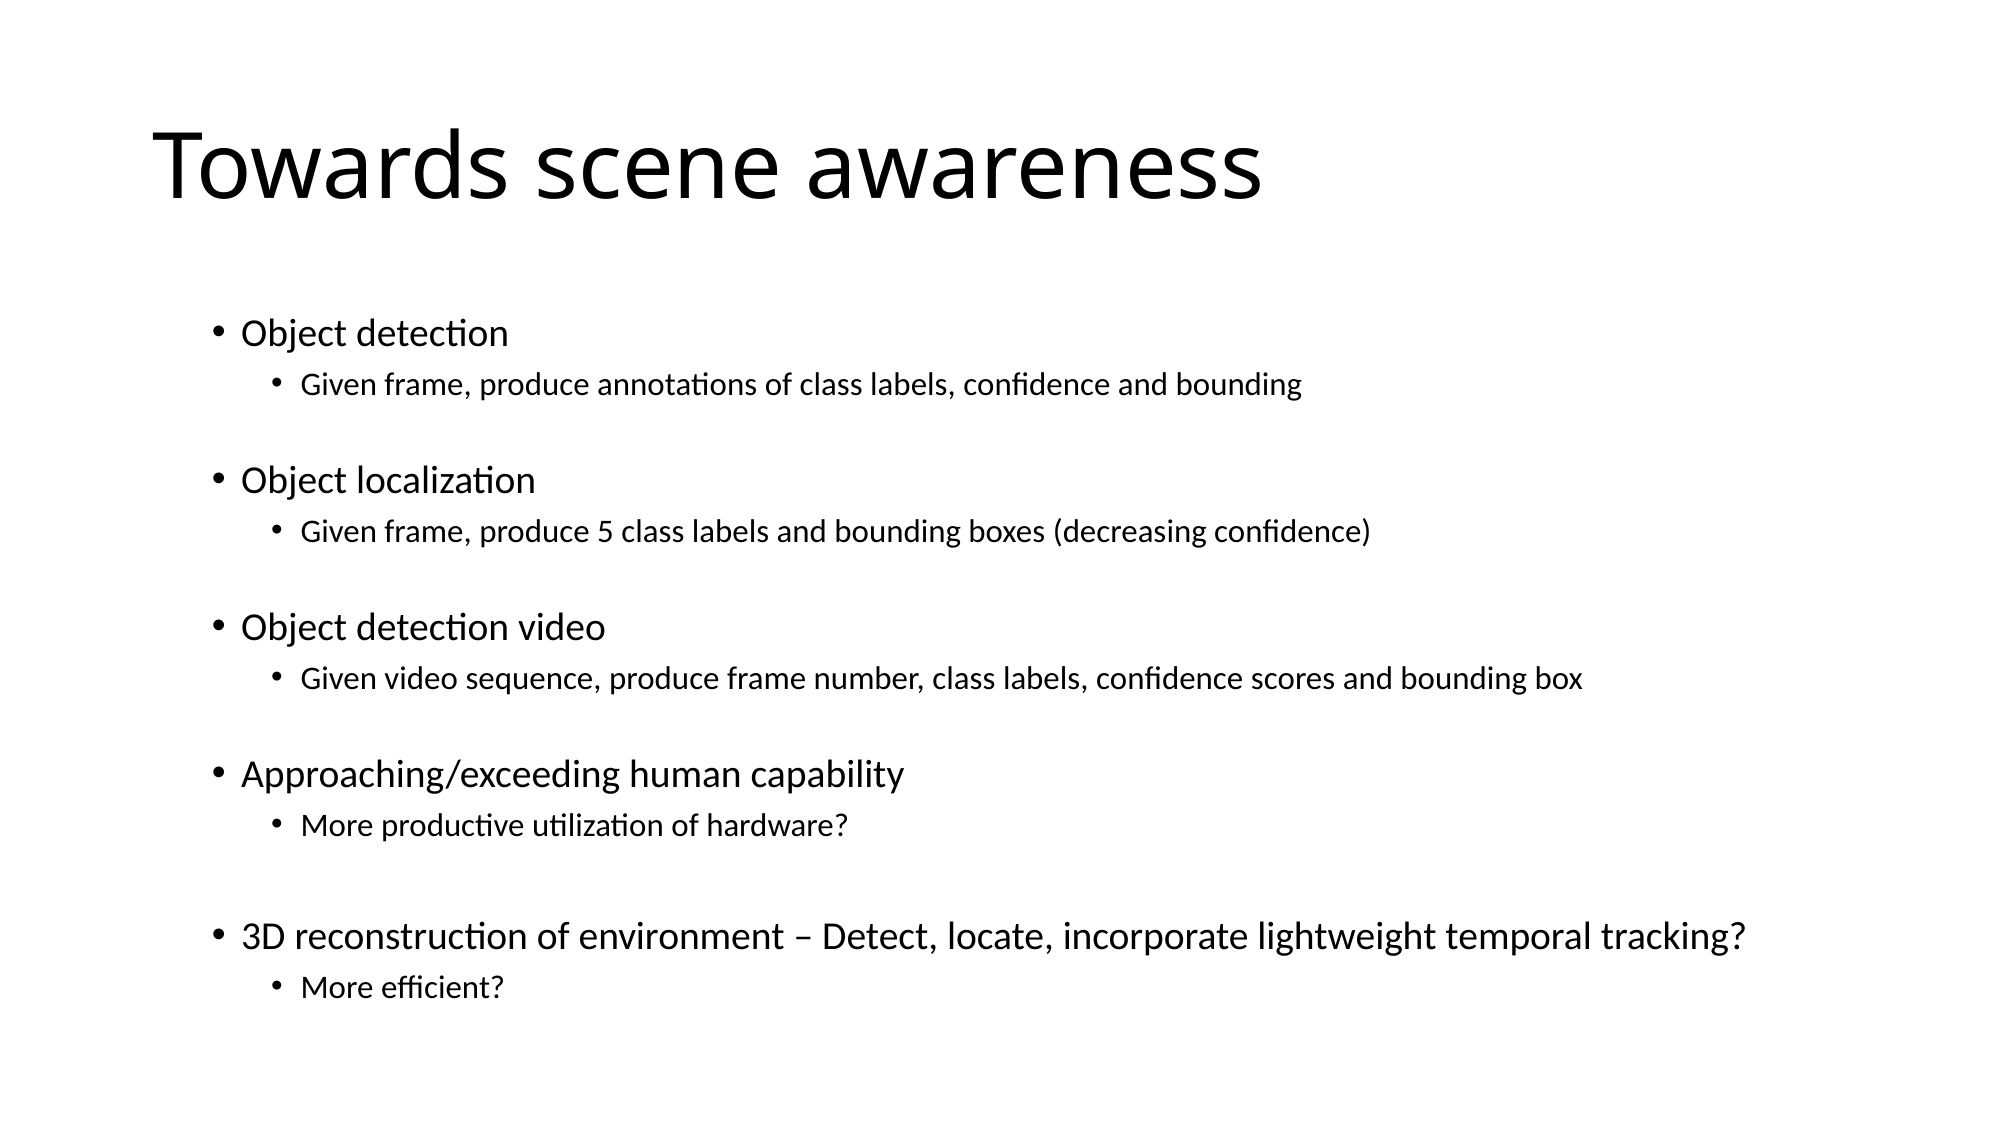

# Towards scene awareness
Object detection
Given frame, produce annotations of class labels, confidence and bounding
Object localization
Given frame, produce 5 class labels and bounding boxes (decreasing confidence)
Object detection video
Given video sequence, produce frame number, class labels, confidence scores and bounding box
Approaching/exceeding human capability
More productive utilization of hardware?
3D reconstruction of environment – Detect, locate, incorporate lightweight temporal tracking?
More efficient?